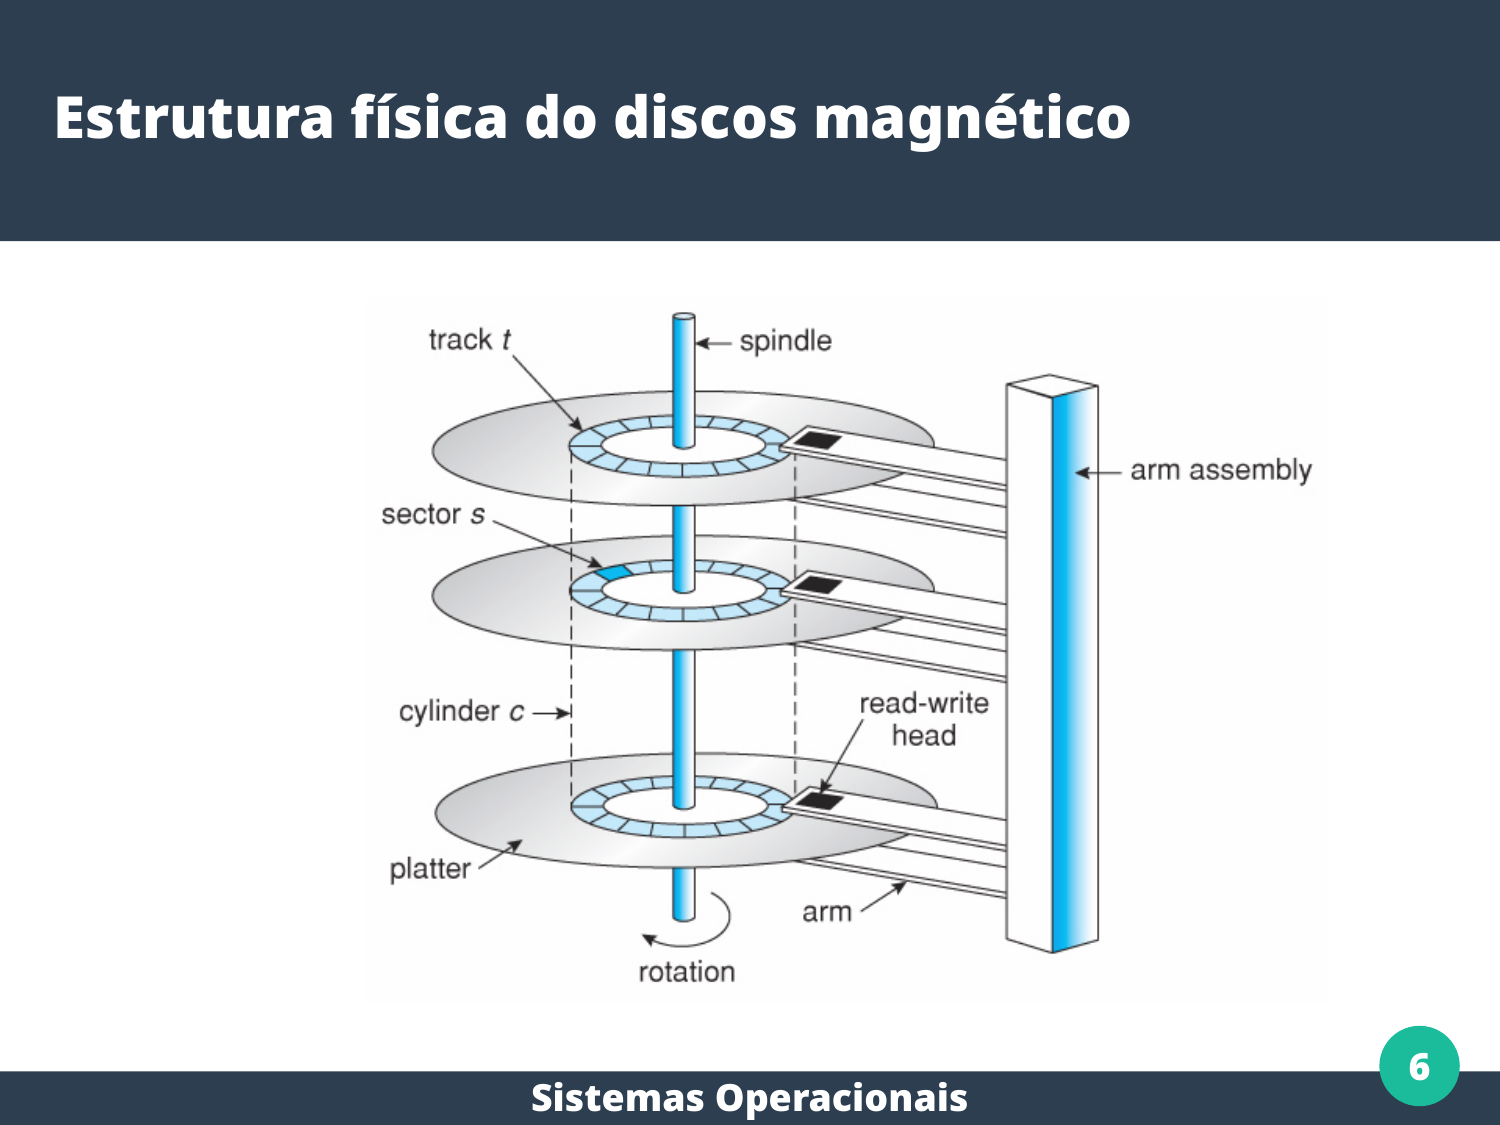

# Estrutura física do discos magnético
6
Sistemas Operacionais